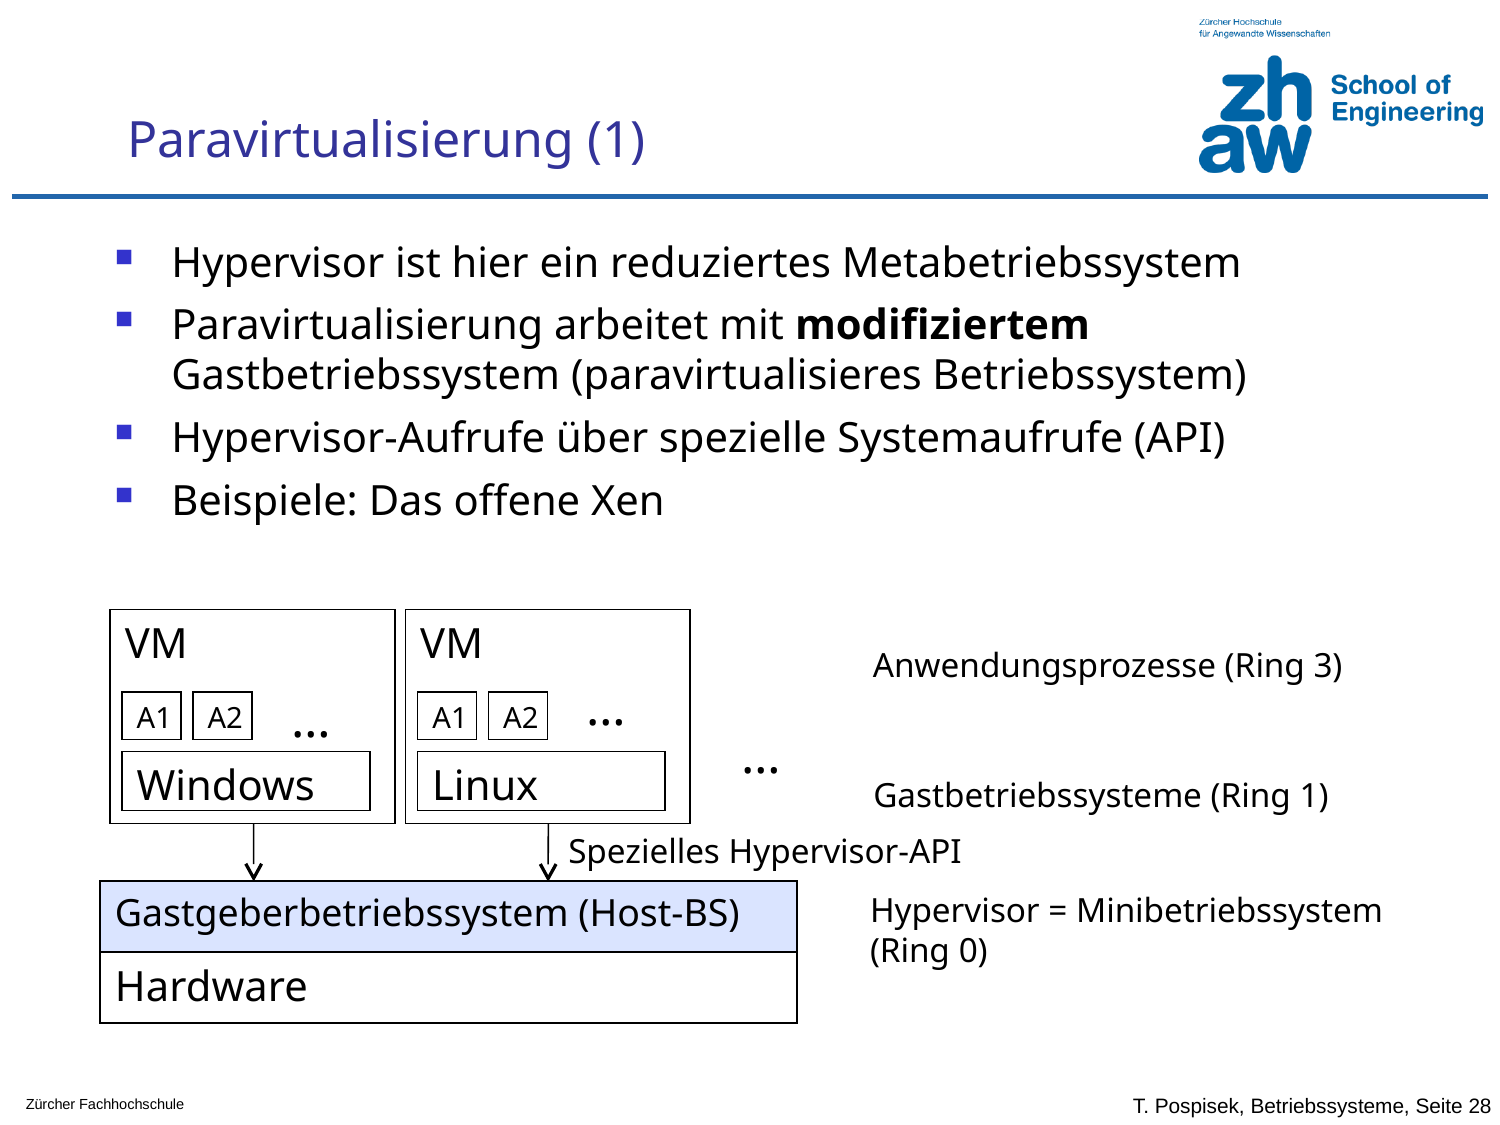

# Paravirtualisierung (1)
Hypervisor ist hier ein reduziertes Metabetriebssystem
Paravirtualisierung arbeitet mit modifiziertem Gastbetriebssystem (paravirtualisieres Betriebssystem)
Hypervisor-Aufrufe über spezielle Systemaufrufe (API)
Beispiele: Das offene Xen
VM
…
A1
A2
Windows
VM
Anwendungsprozesse (Ring 3)
…
A1
A2
…
Linux
Gastbetriebssysteme (Ring 1)
Spezielles Hypervisor-API
Gastgeberbetriebssystem (Host-BS)
Hypervisor = Minibetriebssystem
(Ring 0)
Hardware